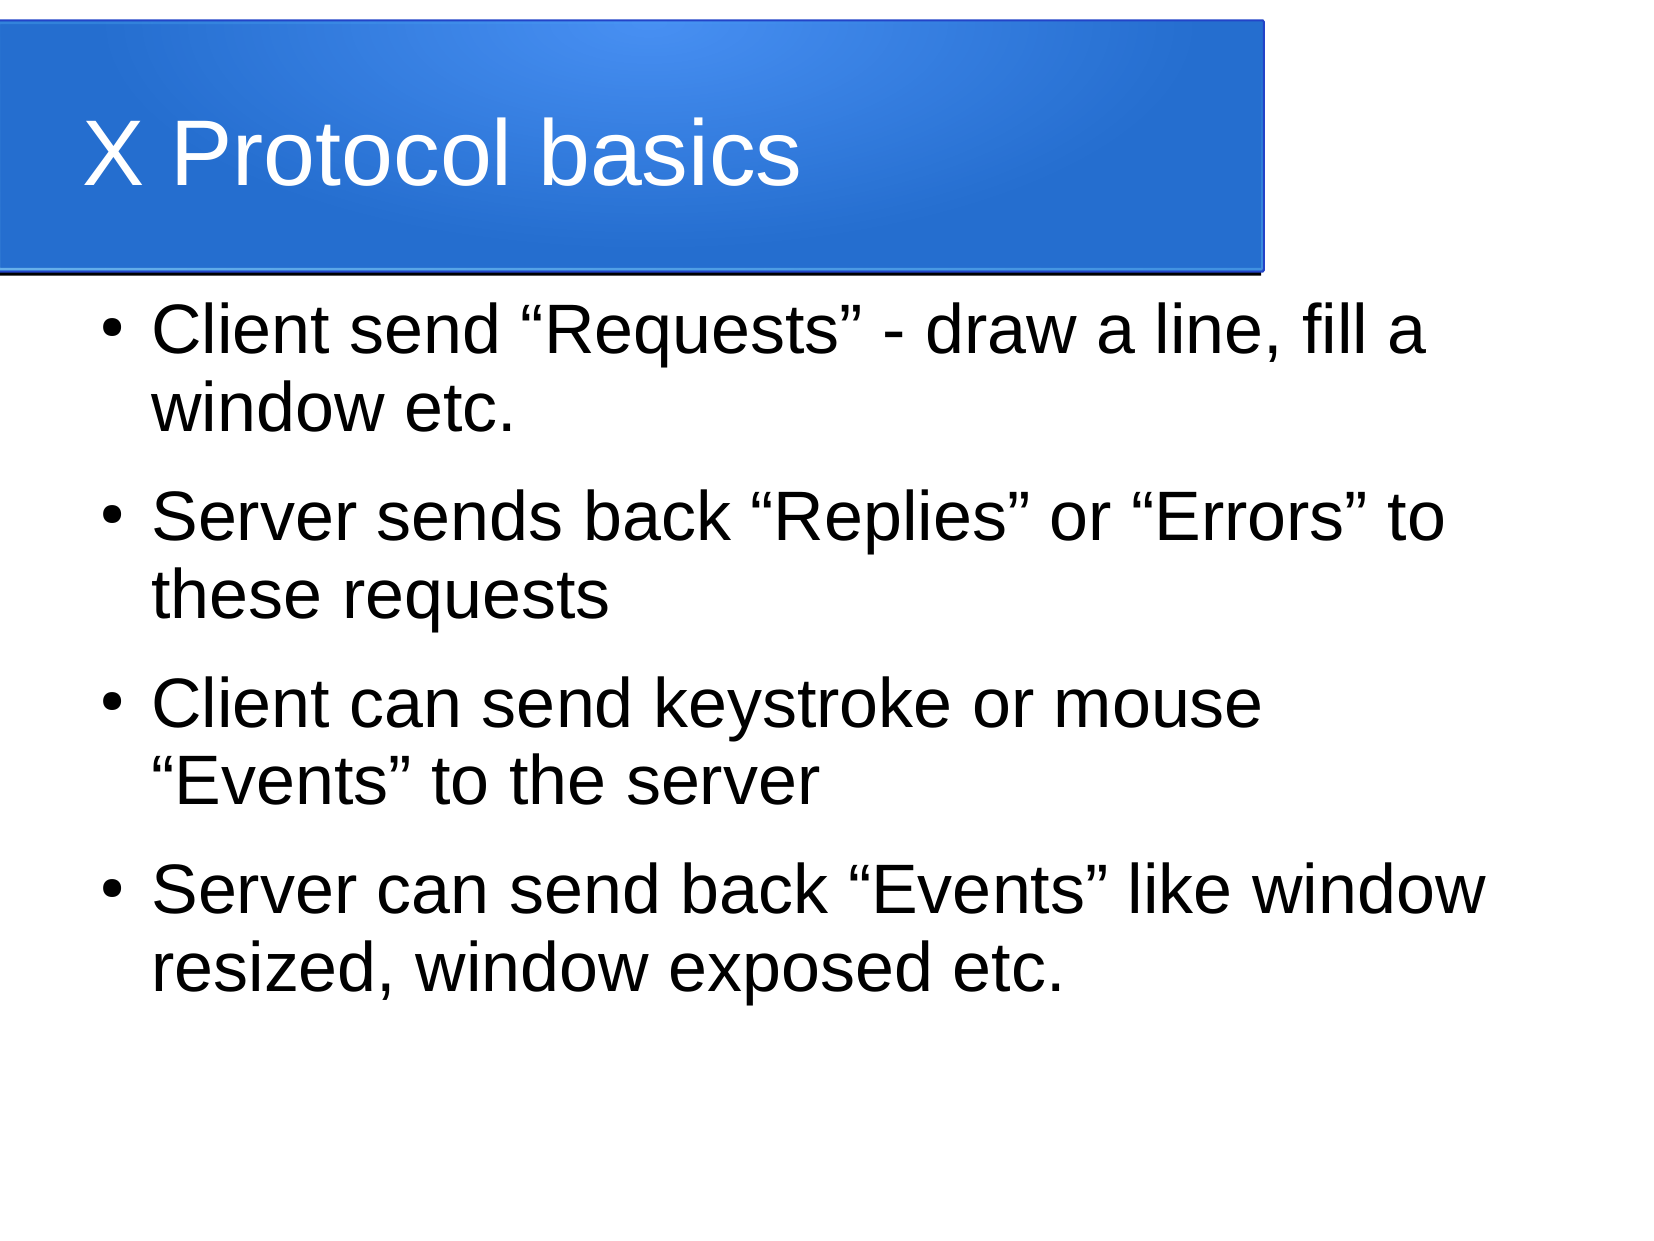

# X Protocol basics
Client send “Requests” - draw a line, fill a window etc.
Server sends back “Replies” or “Errors” to these requests
Client can send keystroke or mouse “Events” to the server
Server can send back “Events” like window resized, window exposed etc.